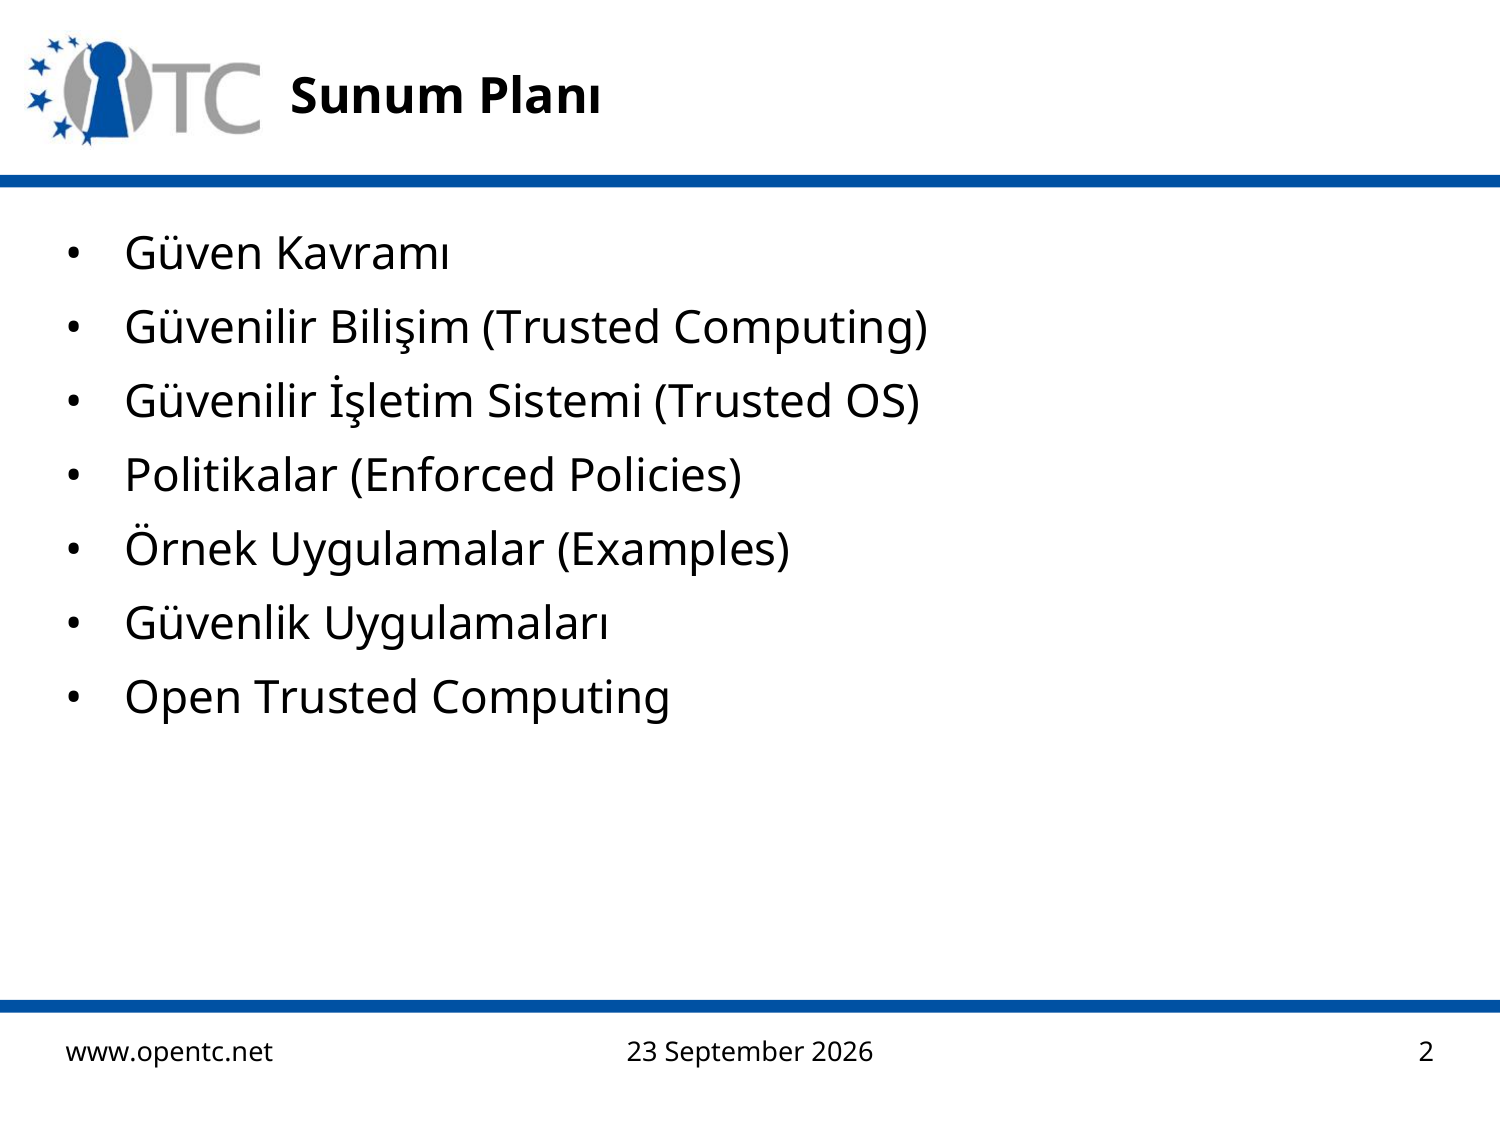

# Sunum Planı
Güven Kavramı
Güvenilir Bilişim (Trusted Computing)
Güvenilir İşletim Sistemi (Trusted OS)
Politikalar (Enforced Policies)
Örnek Uygulamalar (Examples)
Güvenlik Uygulamaları
Open Trusted Computing